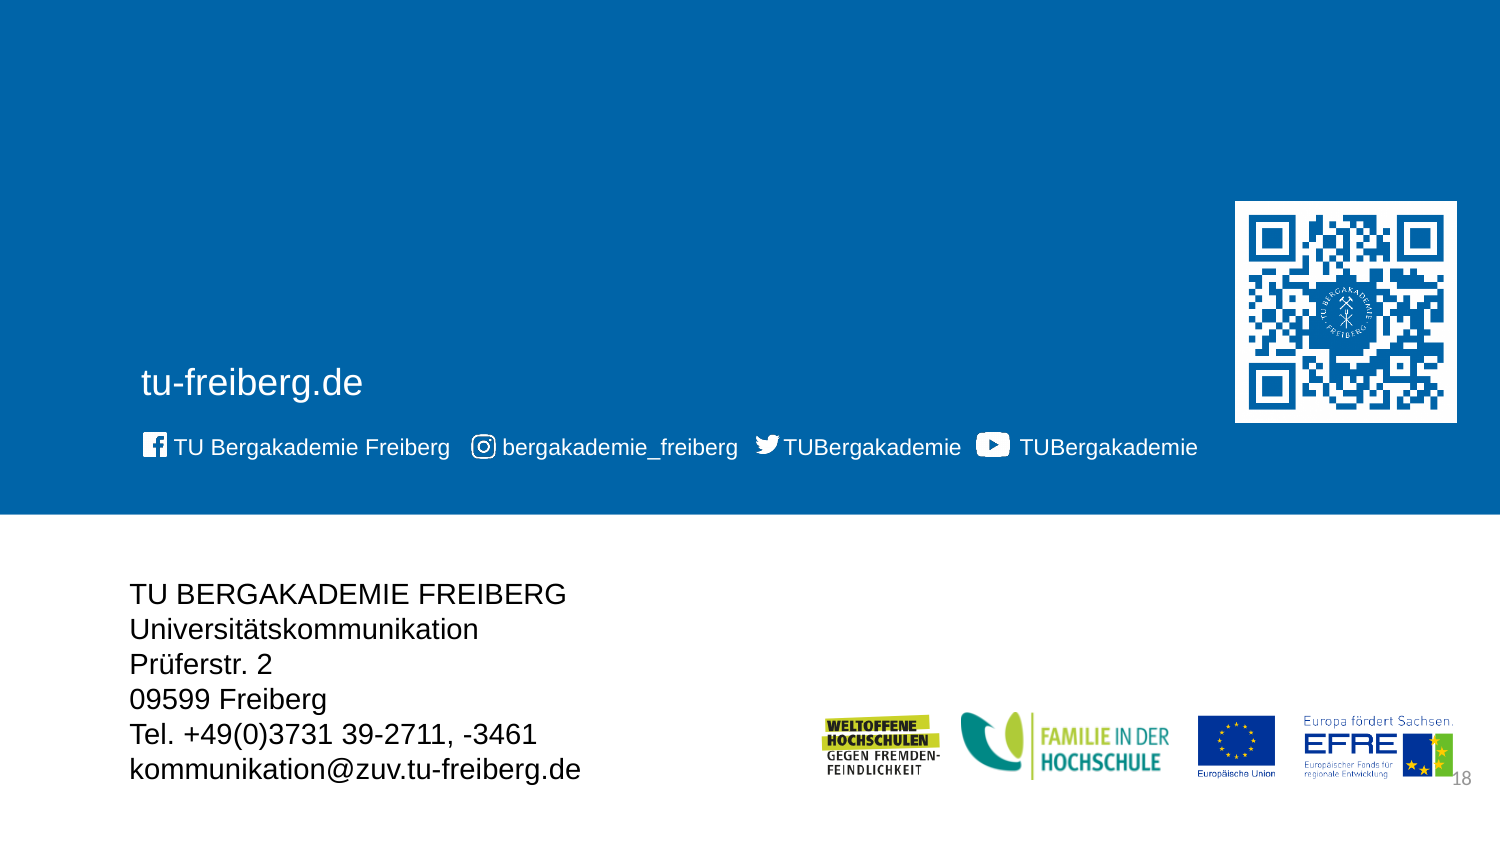

#
tu-freiberg.de
TU Bergakademie Freiberg bergakademie_freiberg TUBergakademie TUBergakademie
TU BERGAKADEMIE FREIBERG
Universitätskommunikation
Prüferstr. 2
09599 Freiberg
Tel. +49(0)3731 39-2711, -3461
kommunikation@zuv.tu-freiberg.de